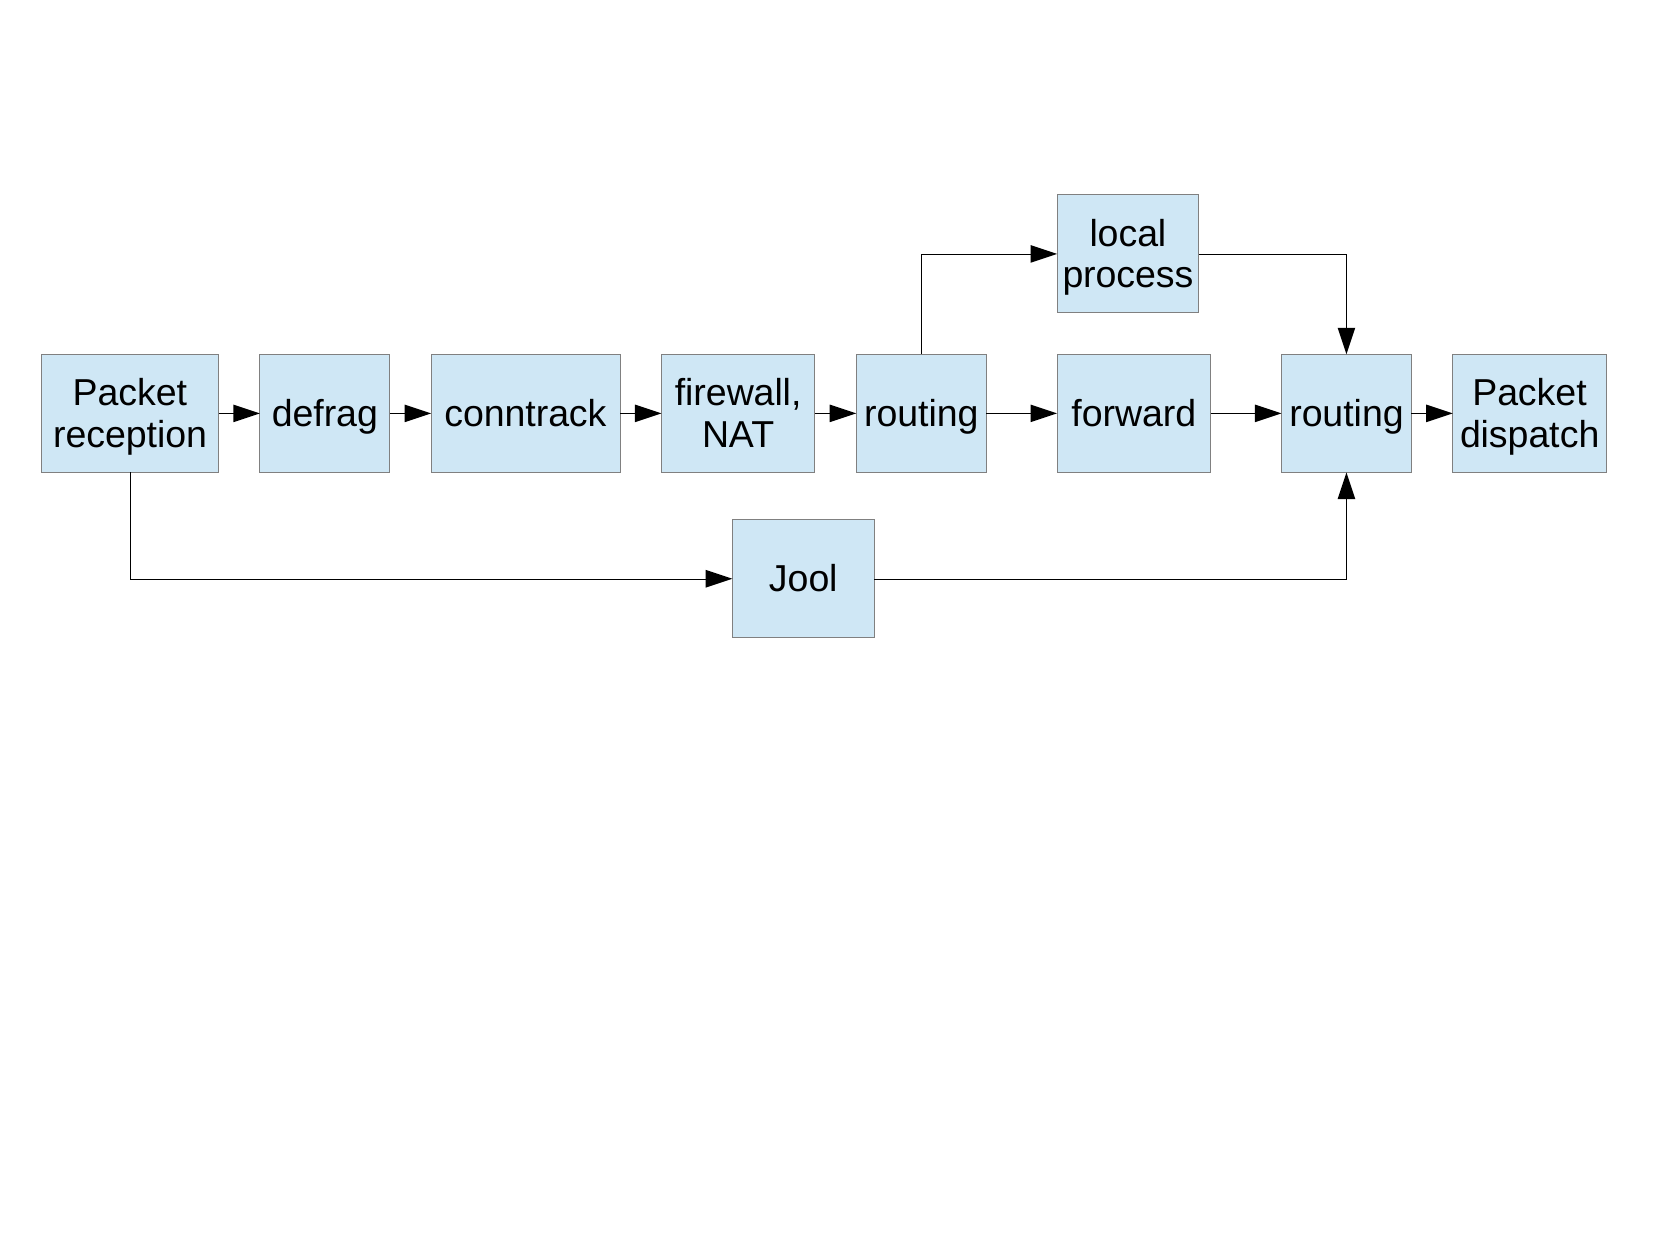

local
process
Packet
reception
defrag
conntrack
firewall,
NAT
routing
forward
routing
Packet
dispatch
Jool